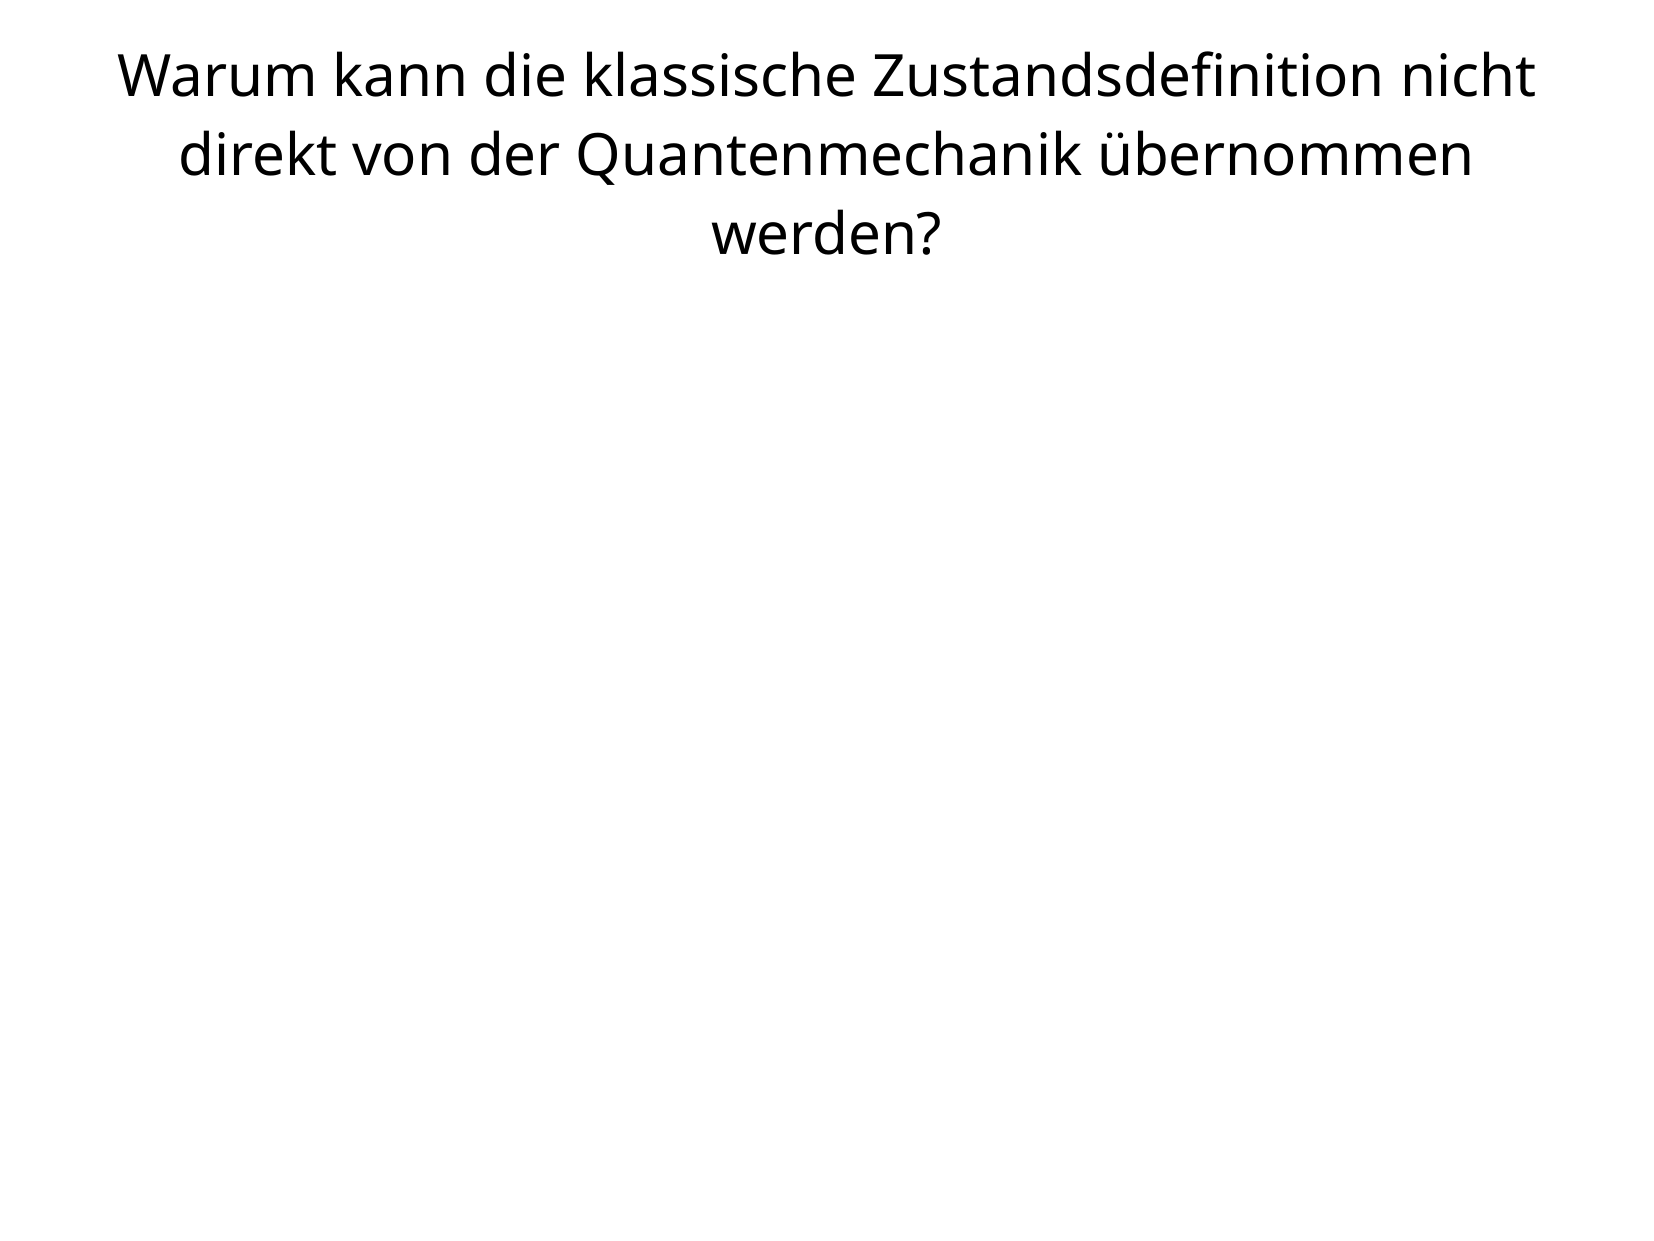

# Warum kann die klassische Zustandsdefinition nicht direkt von der Quantenmechanik übernommen werden?